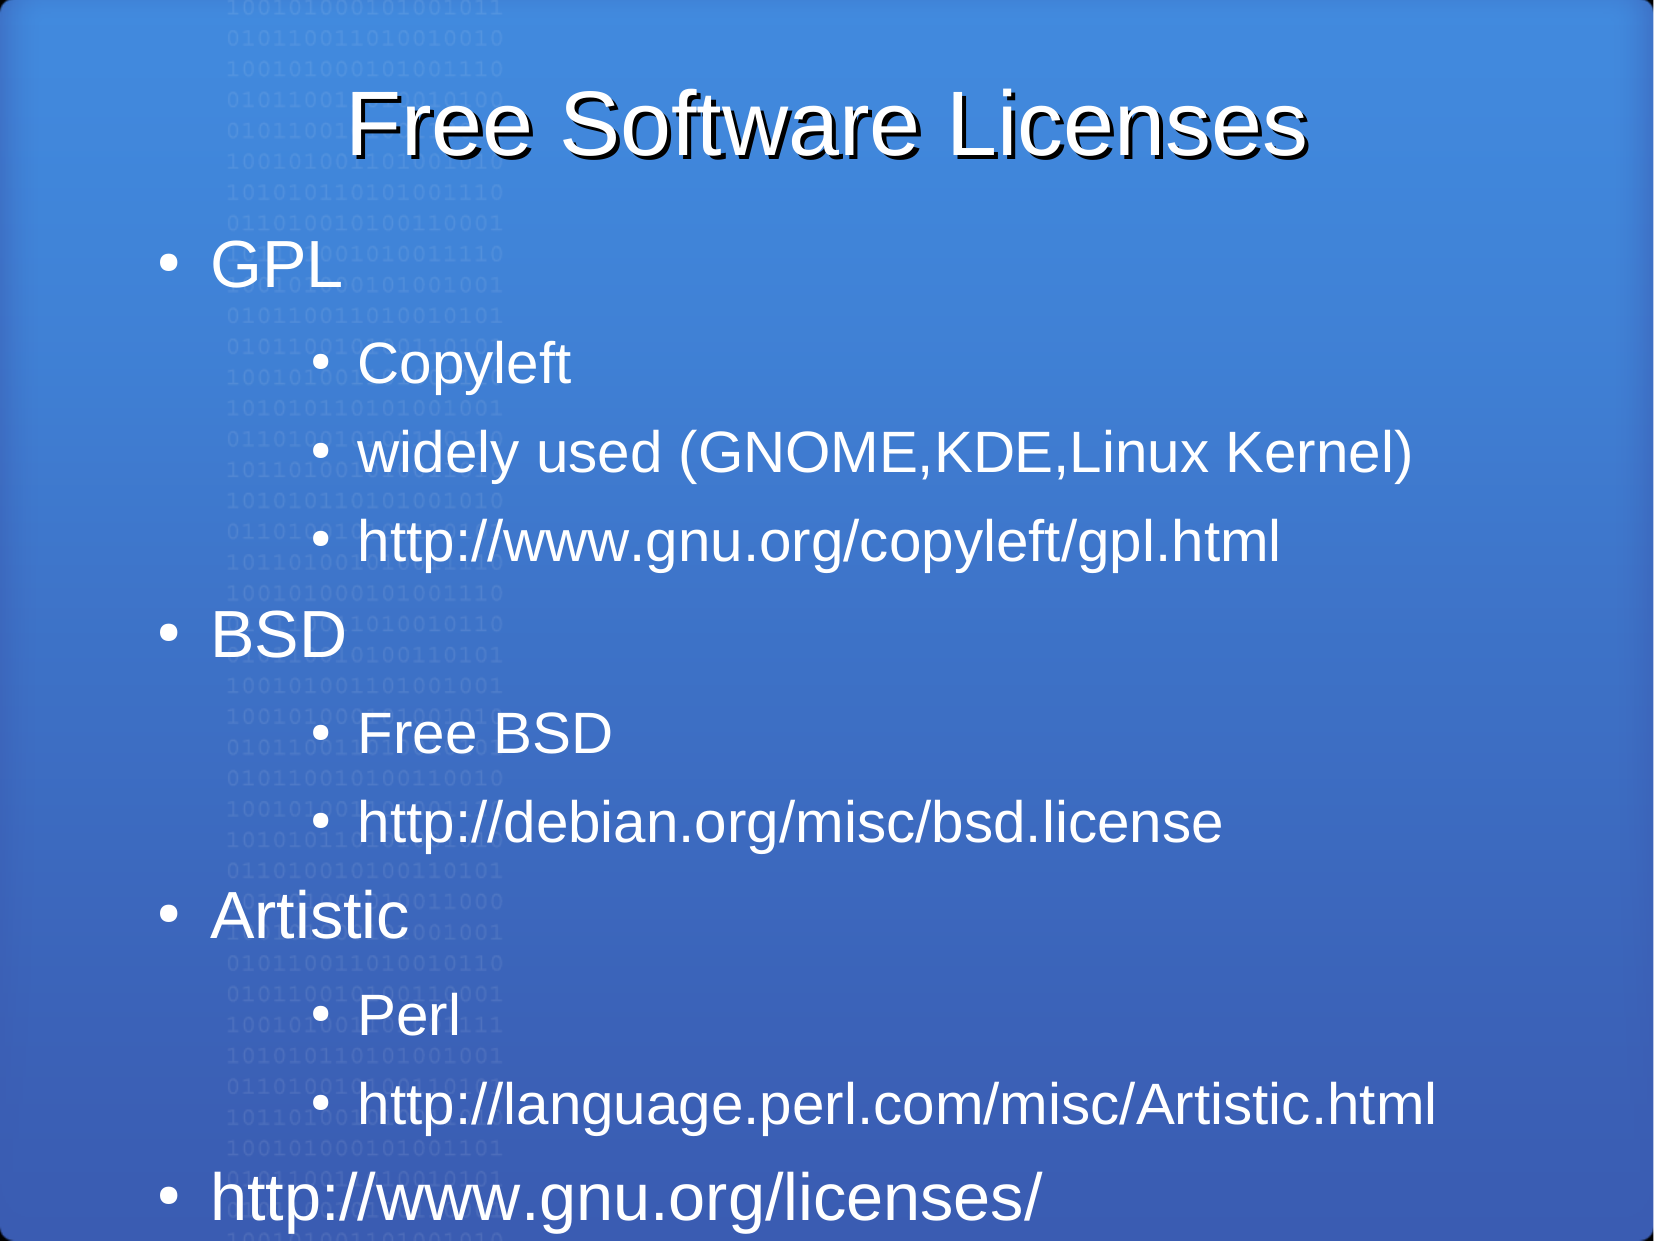

# Free Software Licenses
GPL
Copyleft
widely used (GNOME,KDE,Linux Kernel)
http://www.gnu.org/copyleft/gpl.html
BSD
Free BSD
http://debian.org/misc/bsd.license
Artistic
Perl
http://language.perl.com/misc/Artistic.html
http://www.gnu.org/licenses/